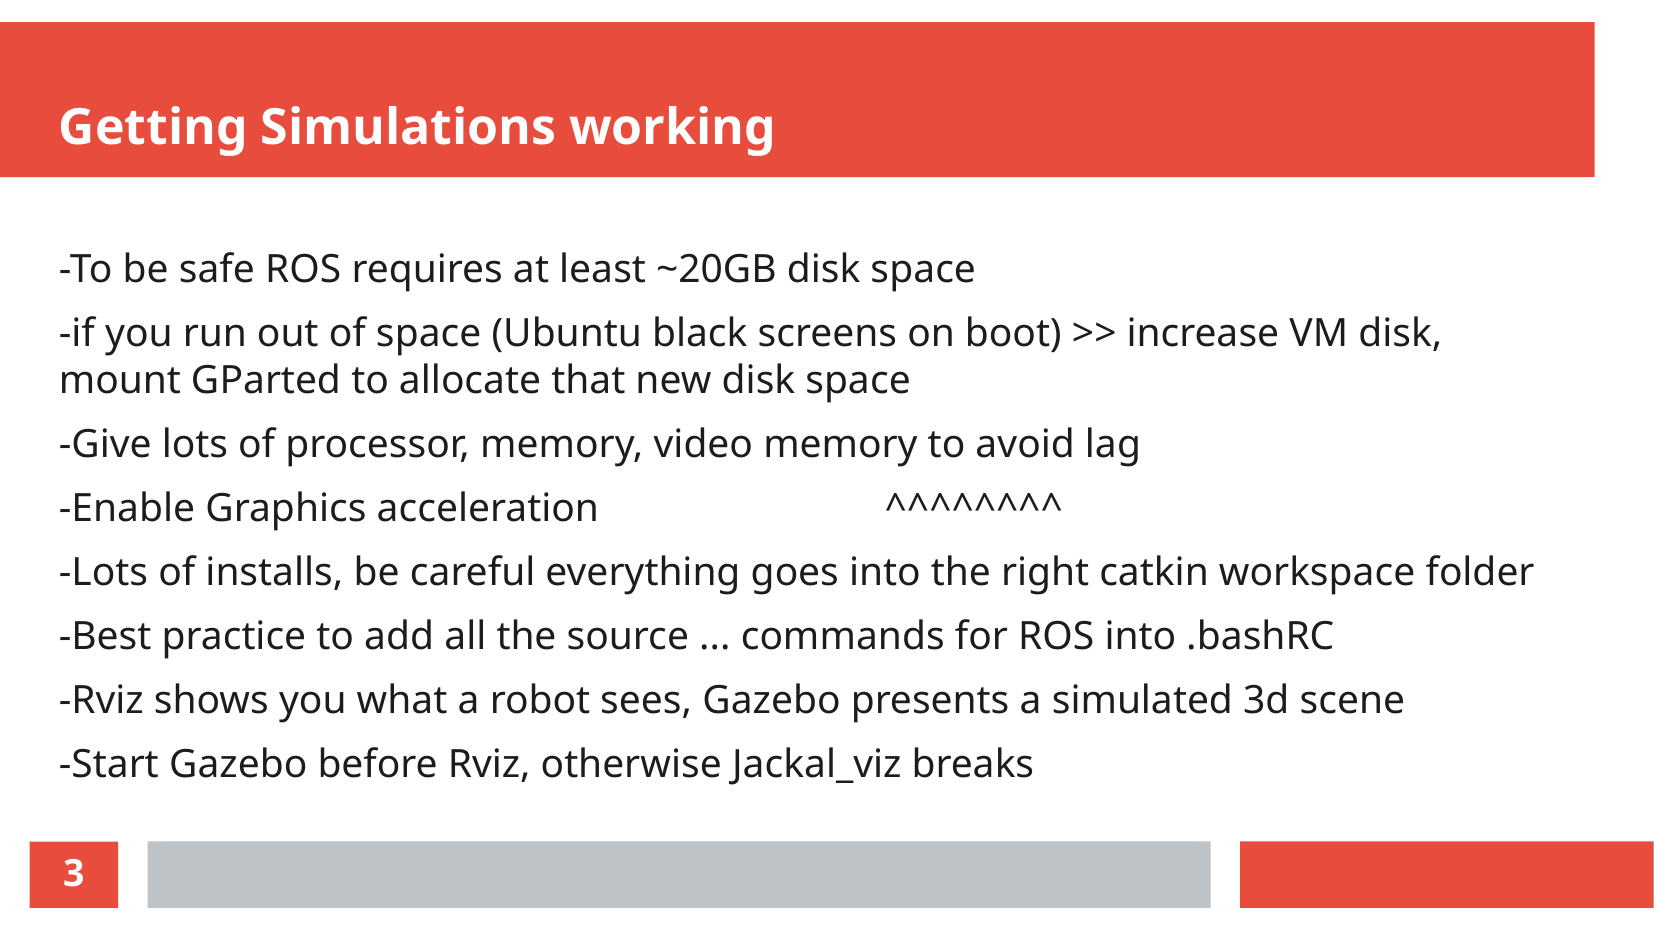

# Getting Simulations working
-To be safe ROS requires at least ~20GB disk space
-if you run out of space (Ubuntu black screens on boot) >> increase VM disk, mount GParted to allocate that new disk space
-Give lots of processor, memory, video memory to avoid lag
-Enable Graphics acceleration ^^^^^^^^
-Lots of installs, be careful everything goes into the right catkin workspace folder
-Best practice to add all the source ... commands for ROS into .bashRC
-Rviz shows you what a robot sees, Gazebo presents a simulated 3d scene
-Start Gazebo before Rviz, otherwise Jackal_viz breaks